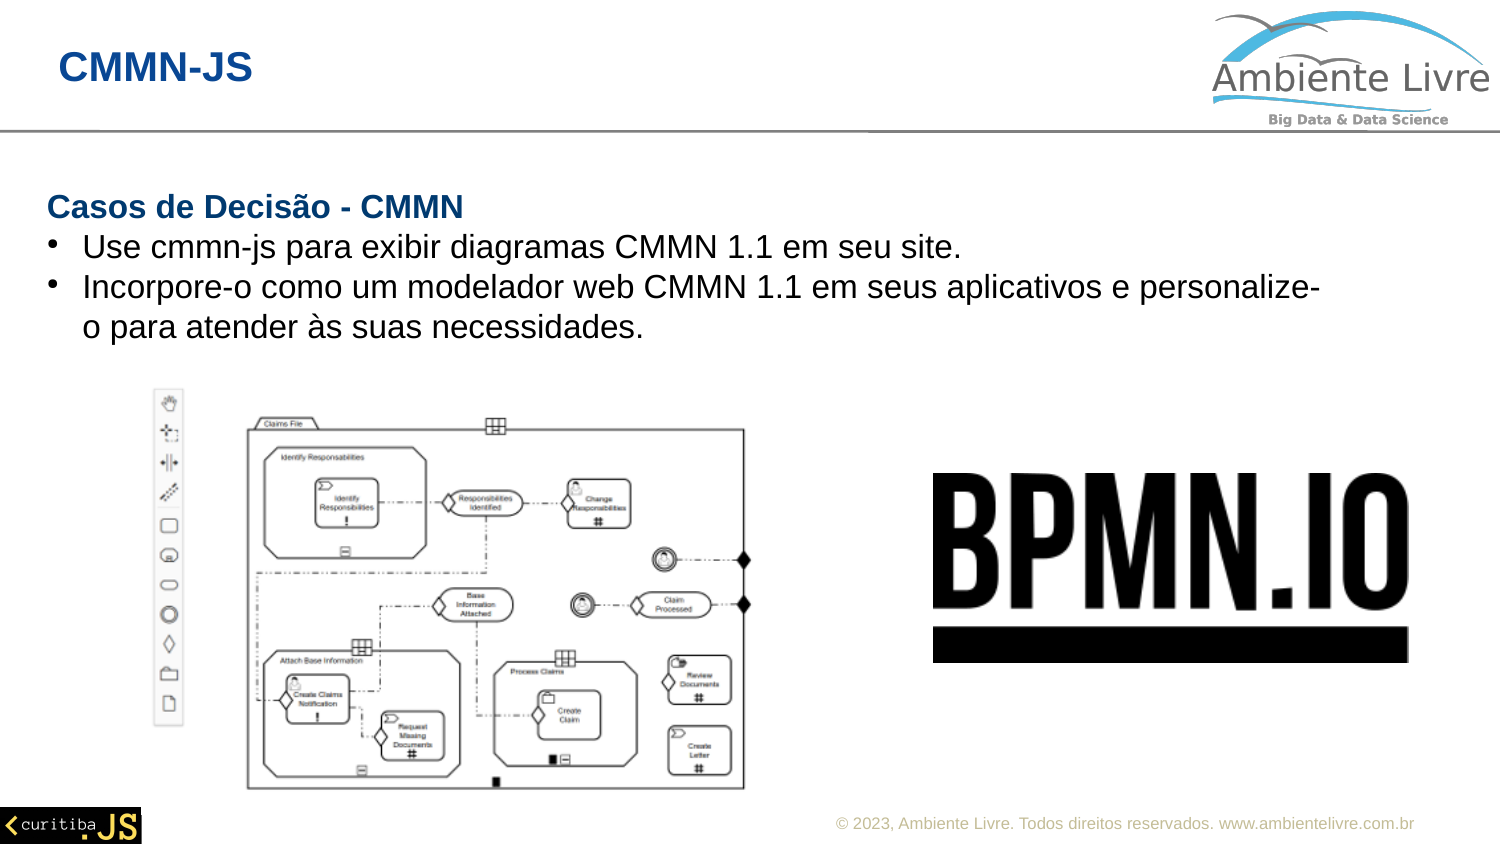

# CMMN-JS
Casos de Decisão - CMMN
Use cmmn-js para exibir diagramas CMMN 1.1 em seu site.
Incorpore-o como um modelador web CMMN 1.1 em seus aplicativos e personalize-o para atender às suas necessidades.